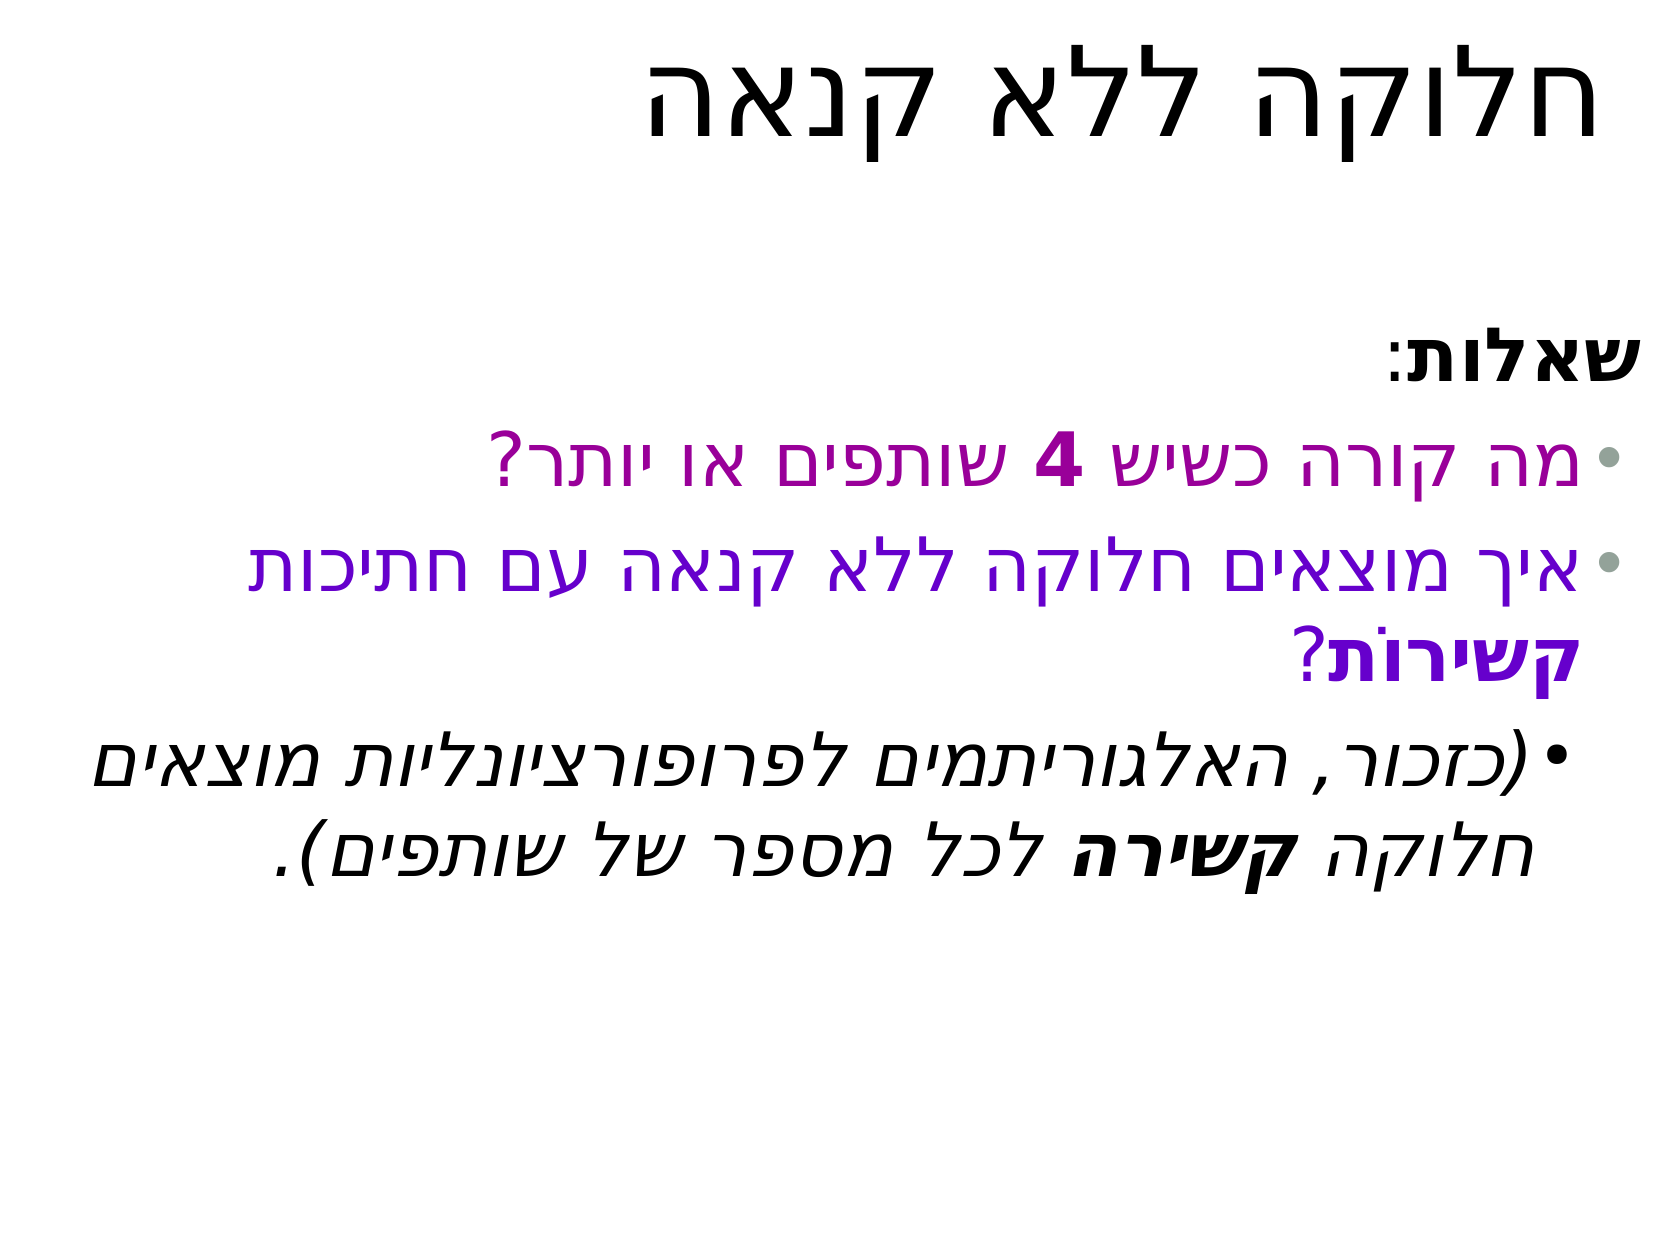

# חלוקה ללא קנאה
שאלות:
מה קורה כשיש 4 שותפים או יותר?
איך מוצאים חלוקה ללא קנאה עם חתיכות קשירוֹת?
(כזכור, האלגוריתמים לפרופורציונליות מוצאים
חלוקה קשירה לכל מספר של שותפים).